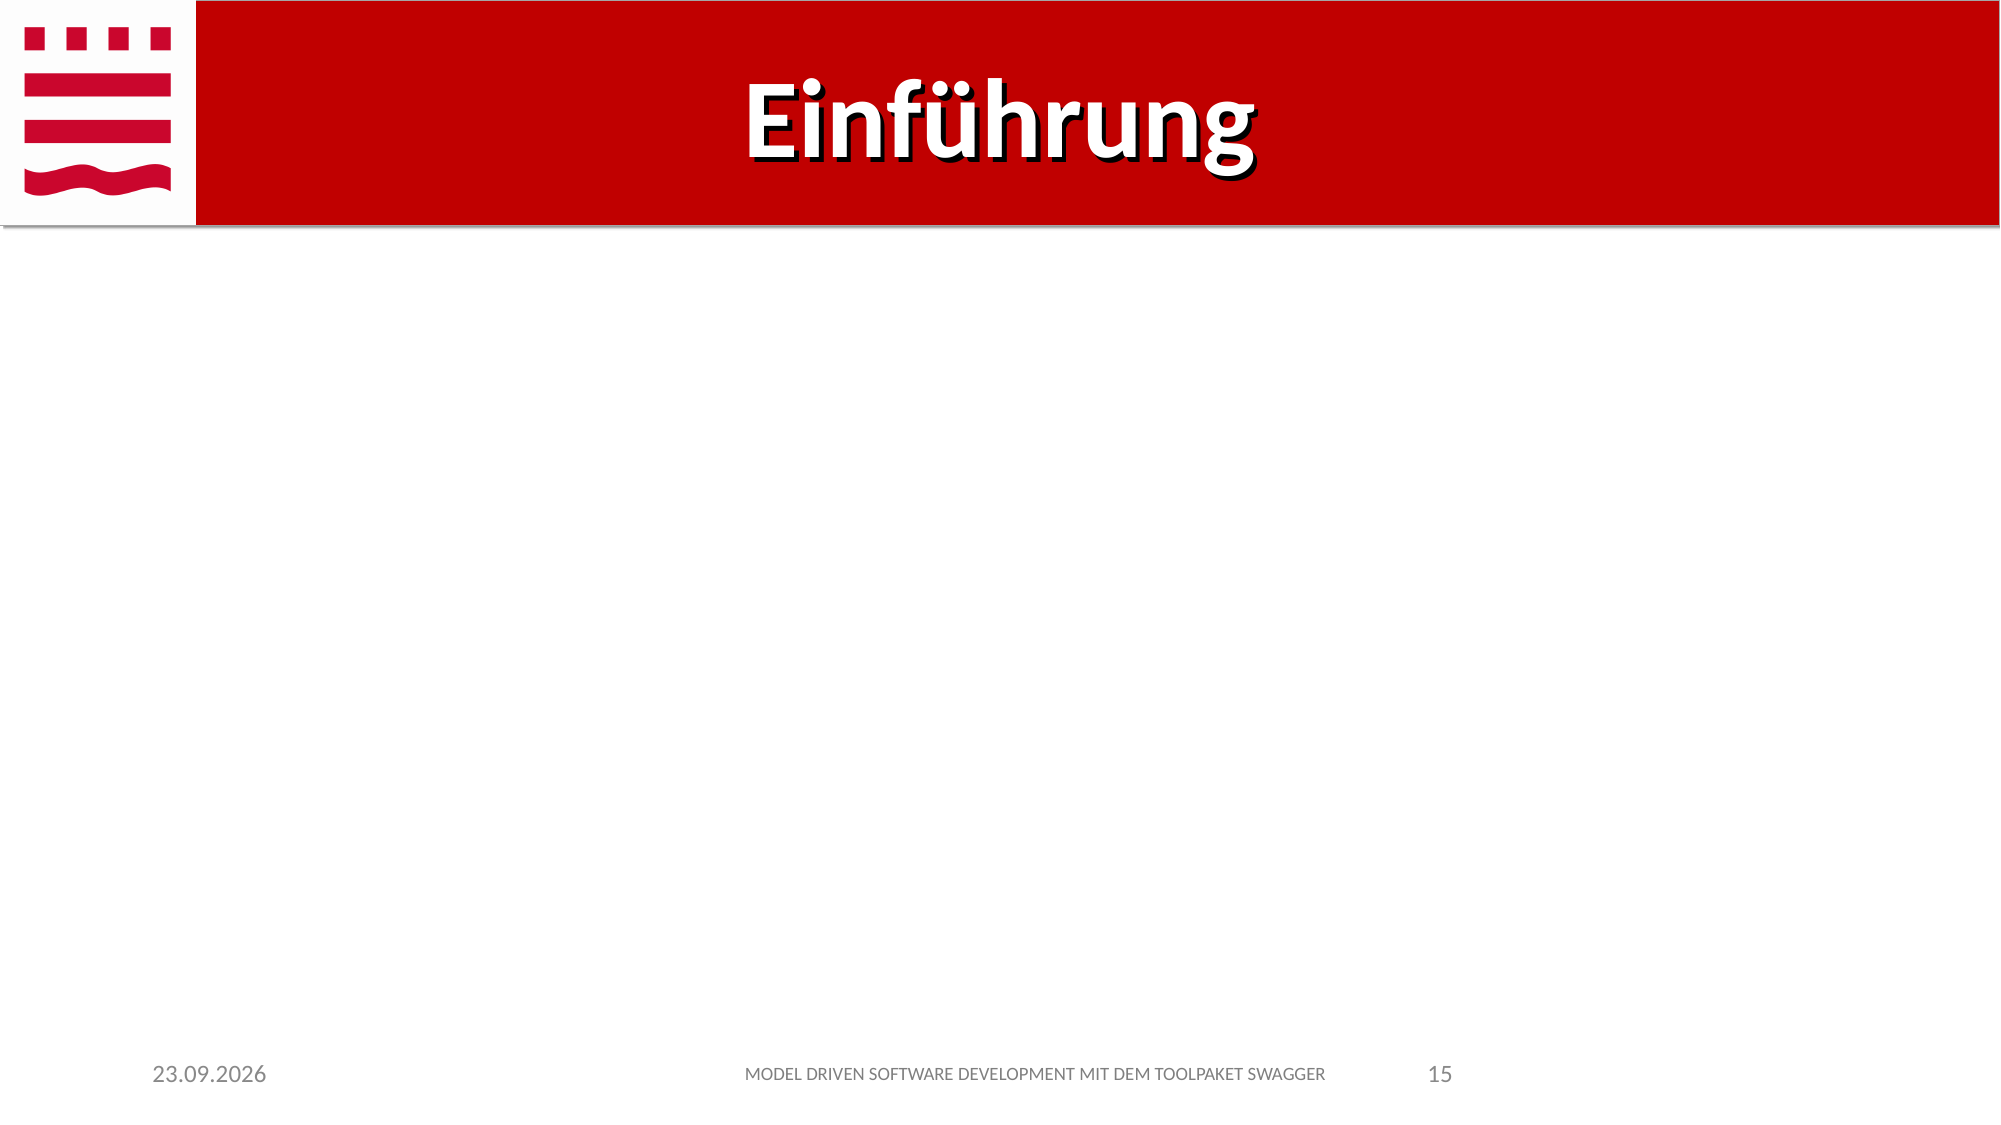

Einführung
#
MODEL DRIVEN SOFTWARE DEVELOPMENT MIT DEM TOOLPAKET SWAGGER